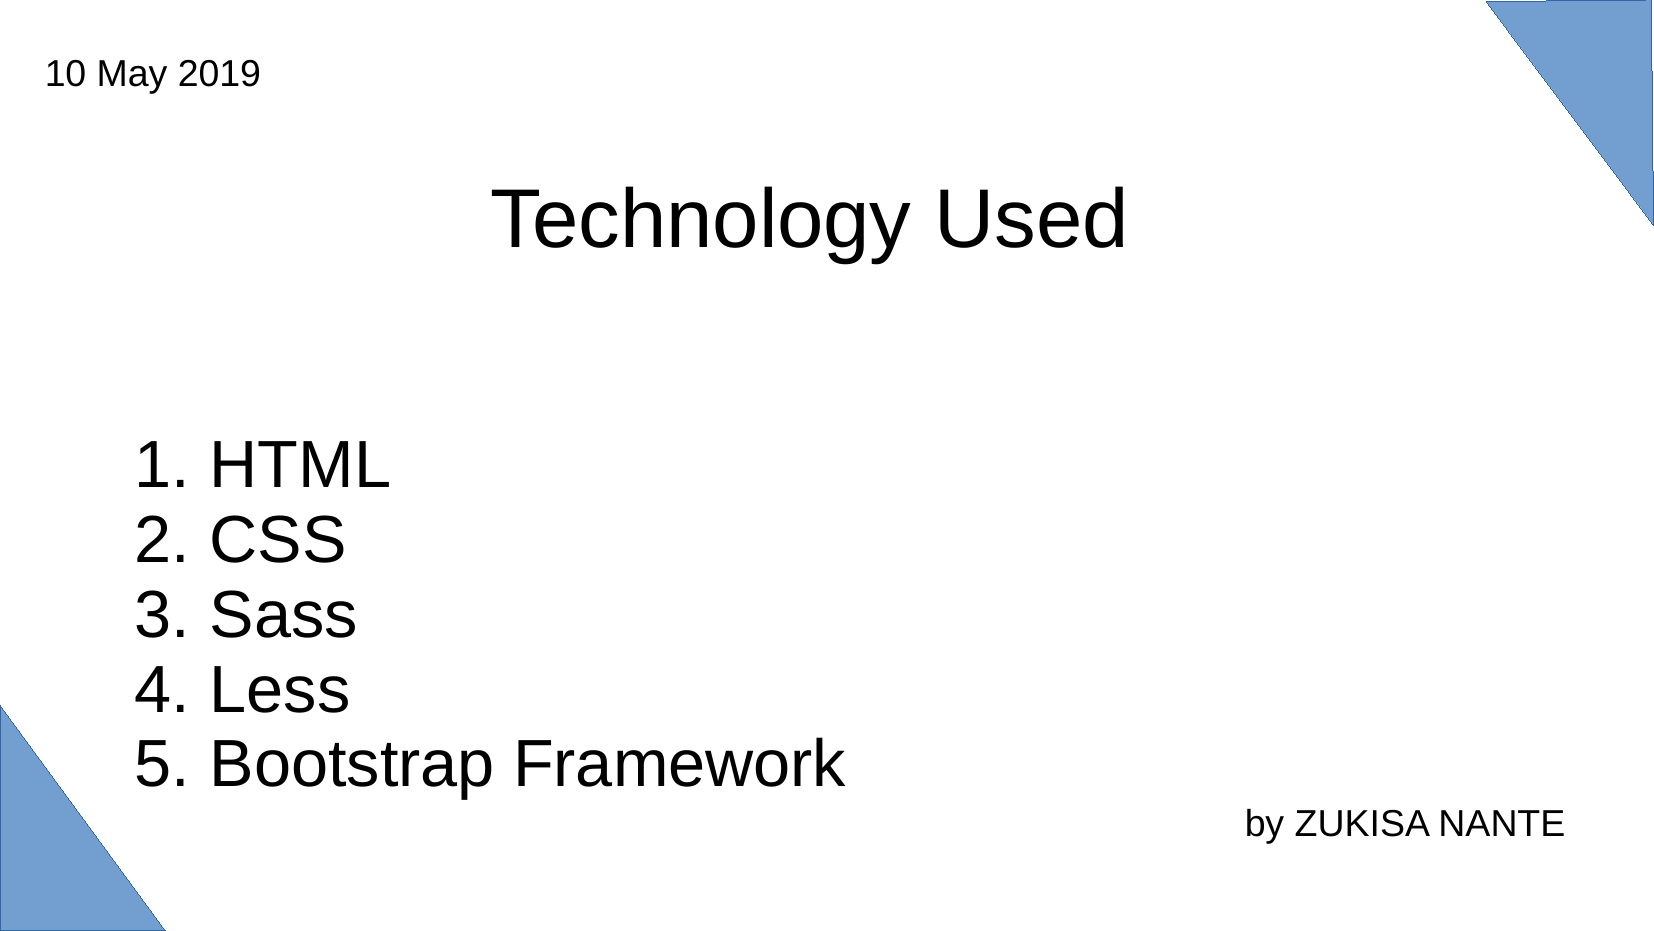

10 May 2019
Technology Used
1.	HTML
2.	CSS
3.	Sass
4.	Less
5.	Bootstrap Framework
by ZUKISA NANTE